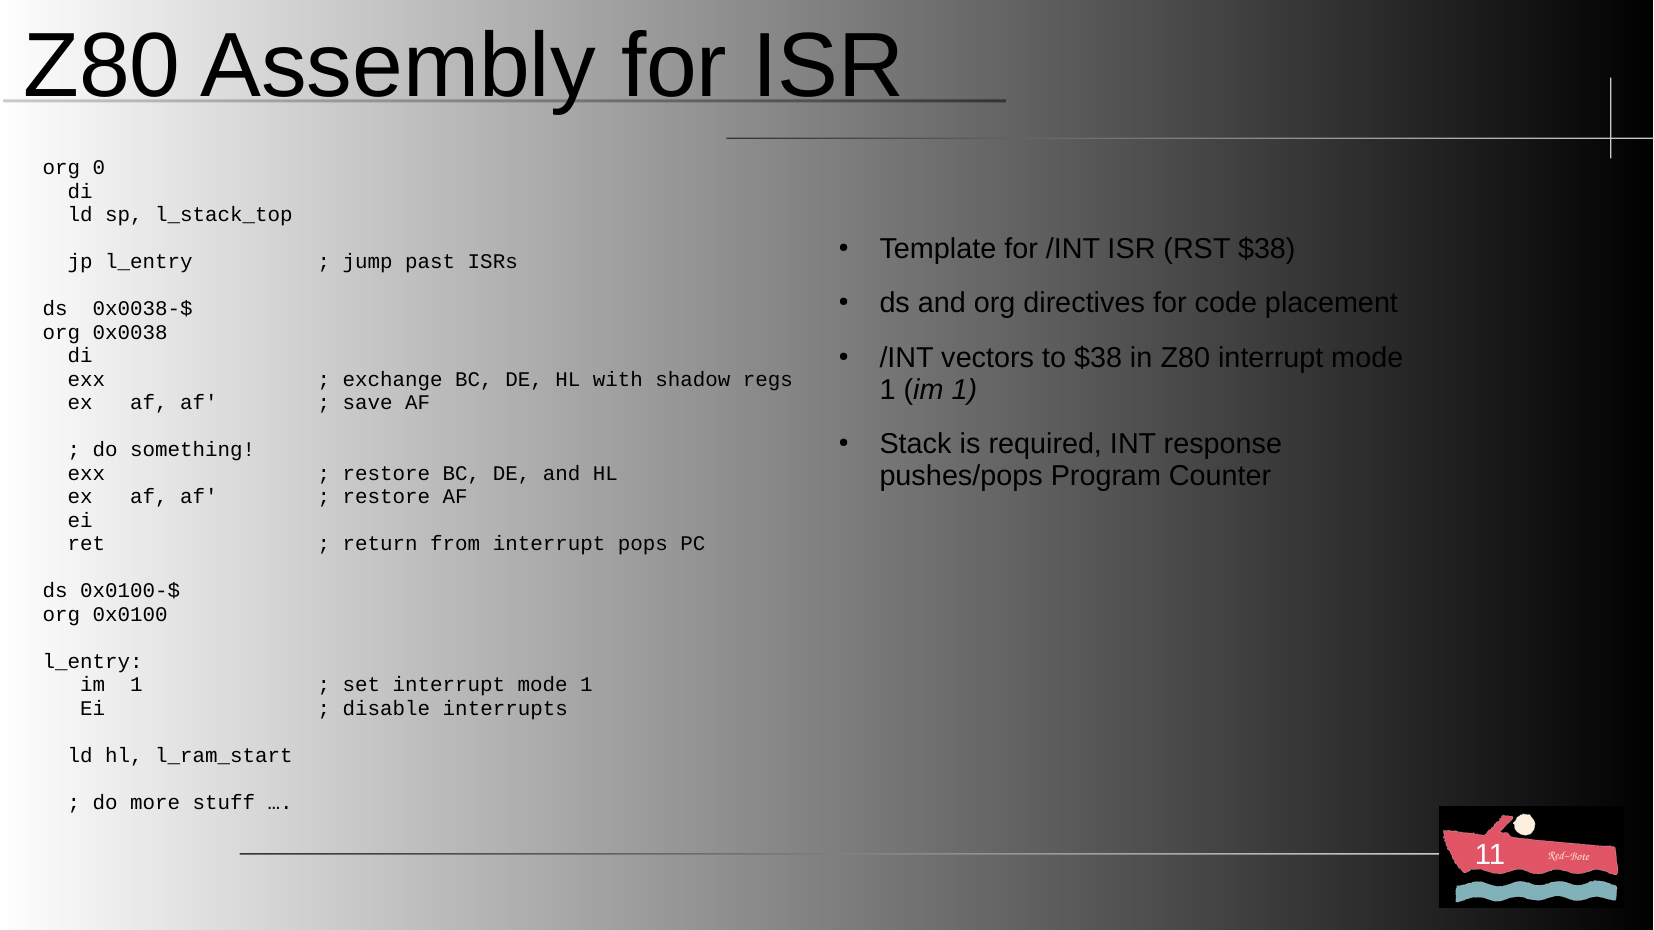

# Z80 Assembly for ISR
org 0
 di
 ld sp, l_stack_top
 jp l_entry ; jump past ISRs
ds 0x0038-$
org 0x0038
 di
 exx ; exchange BC, DE, HL with shadow regs
 ex af, af' ; save AF
 ; do something!
 exx ; restore BC, DE, and HL
 ex af, af' ; restore AF
 ei
 ret ; return from interrupt pops PC
ds 0x0100-$
org 0x0100
l_entry:
 im 1 ; set interrupt mode 1
 Ei ; disable interrupts
 ld hl, l_ram_start
 ; do more stuff ….
Template for /INT ISR (RST $38)
ds and org directives for code placement
/INT vectors to $38 in Z80 interrupt mode 1 (im 1)
Stack is required, INT response pushes/pops Program Counter
11